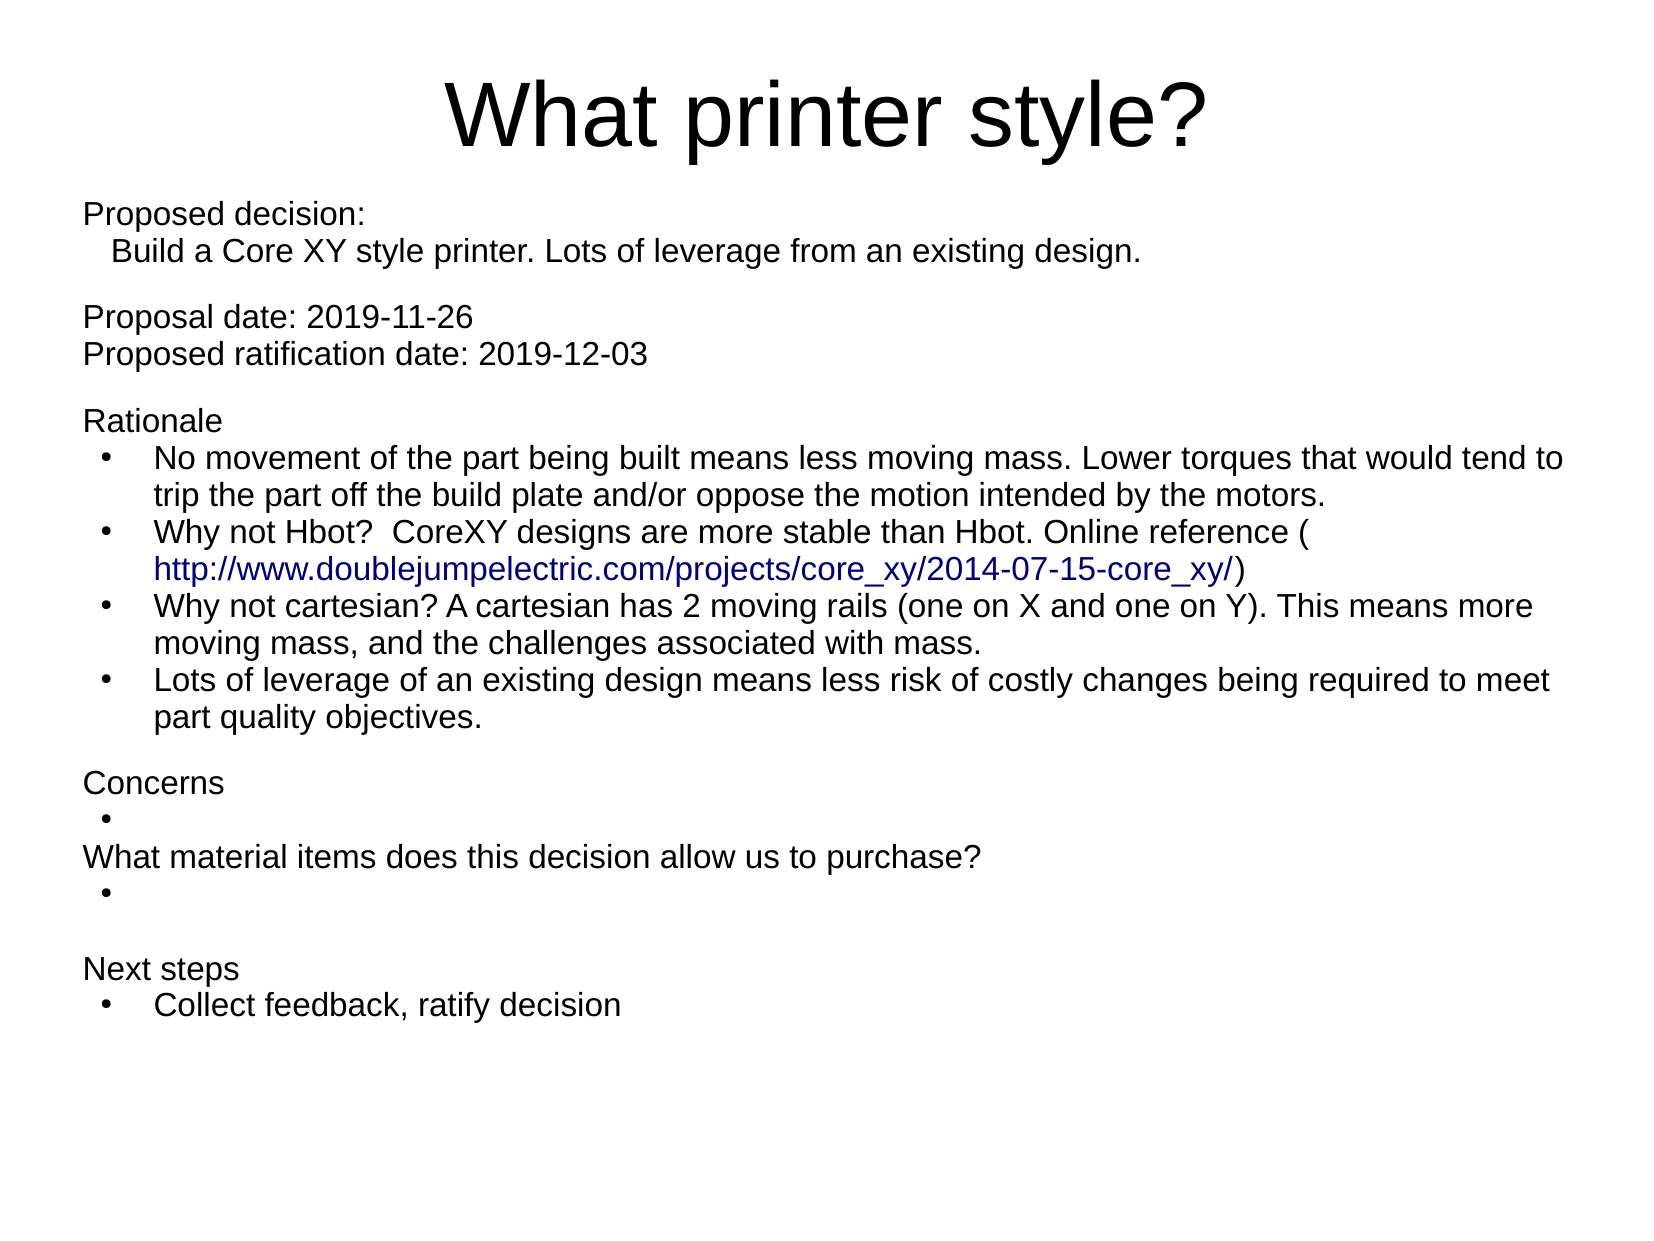

# What printer style?
Proposed decision:
Build a Core XY style printer. Lots of leverage from an existing design.
Proposal date: 2019-11-26
Proposed ratification date: 2019-12-03
Rationale
No movement of the part being built means less moving mass. Lower torques that would tend to trip the part off the build plate and/or oppose the motion intended by the motors.
Why not Hbot? CoreXY designs are more stable than Hbot. Online reference (http://www.doublejumpelectric.com/projects/core_xy/2014-07-15-core_xy/)
Why not cartesian? A cartesian has 2 moving rails (one on X and one on Y). This means more moving mass, and the challenges associated with mass.
Lots of leverage of an existing design means less risk of costly changes being required to meet part quality objectives.
Concerns
What material items does this decision allow us to purchase?
Next steps
Collect feedback, ratify decision